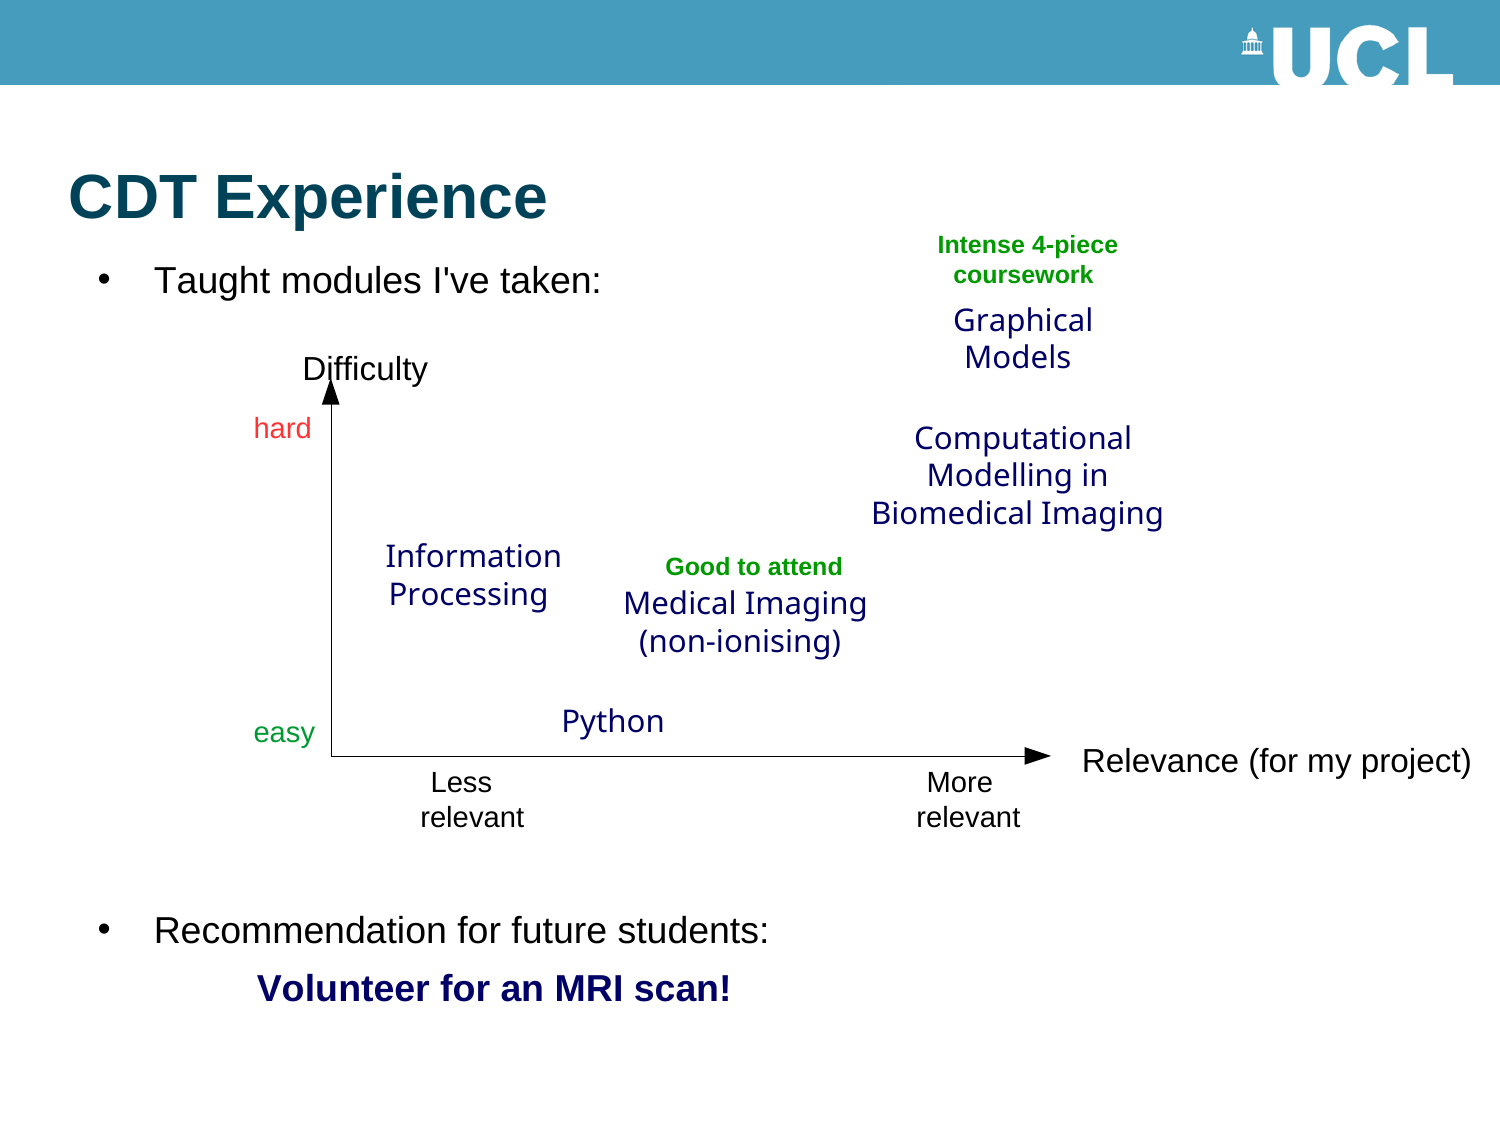

# CDT Experience
Intense 4-piece coursework
Taught modules I've taken:
Recommendation for future students:
Volunteer for an MRI scan!
Graphical Models
Difficulty
hard
Computational Modelling in Biomedical Imaging
Information Processing
Good to attend
Medical Imaging (non-ionising)
Python
easy
Relevance (for my project)
Less relevant
More relevant